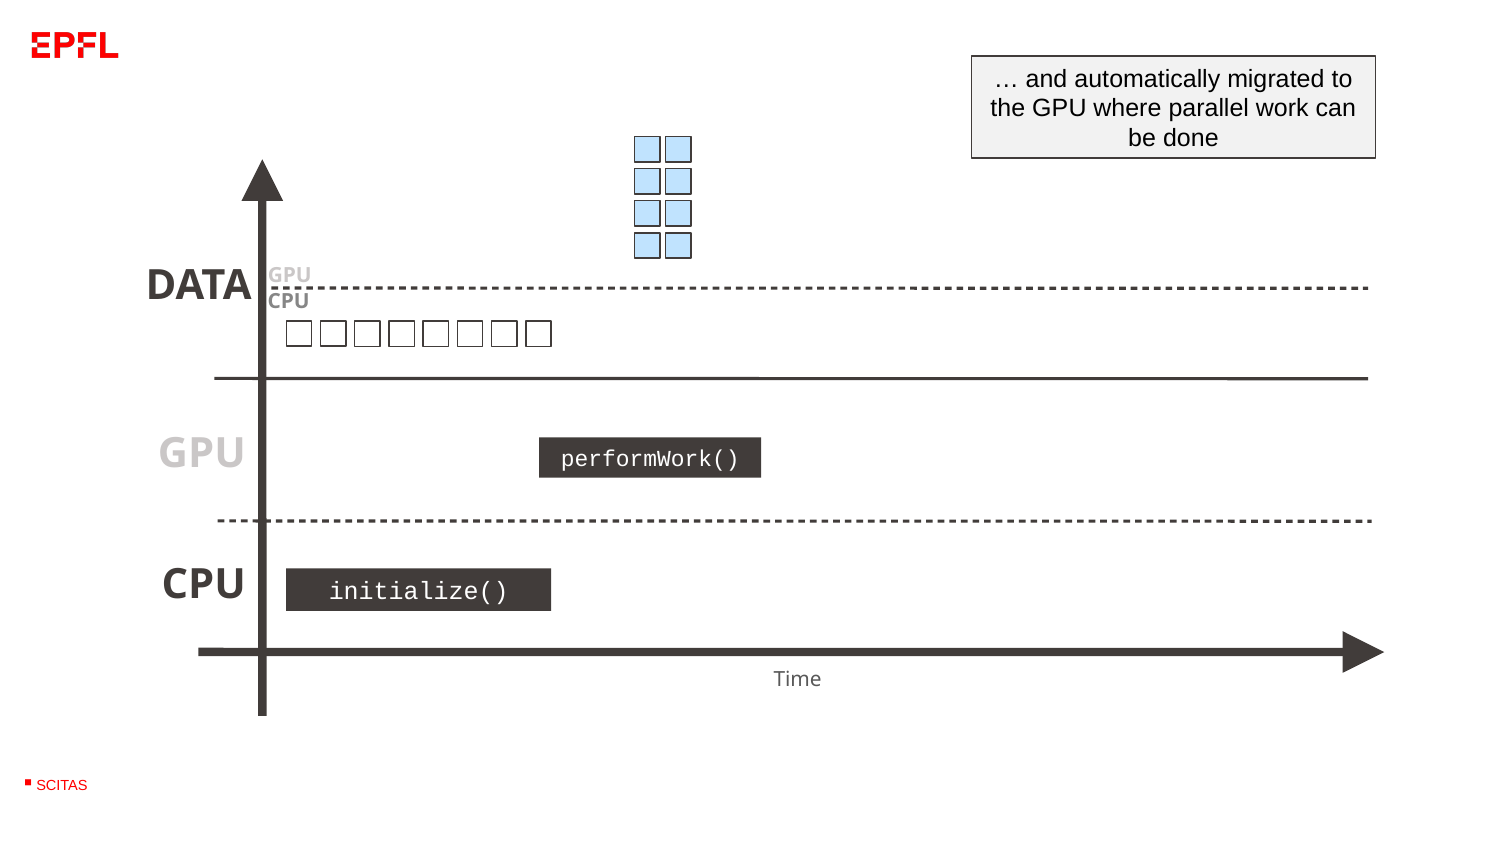

… and automatically migrated to the GPU where parallel work can be done
TIME
GPU
DATA
CPU
GPU
performWork()
CPU
initialize()
Time